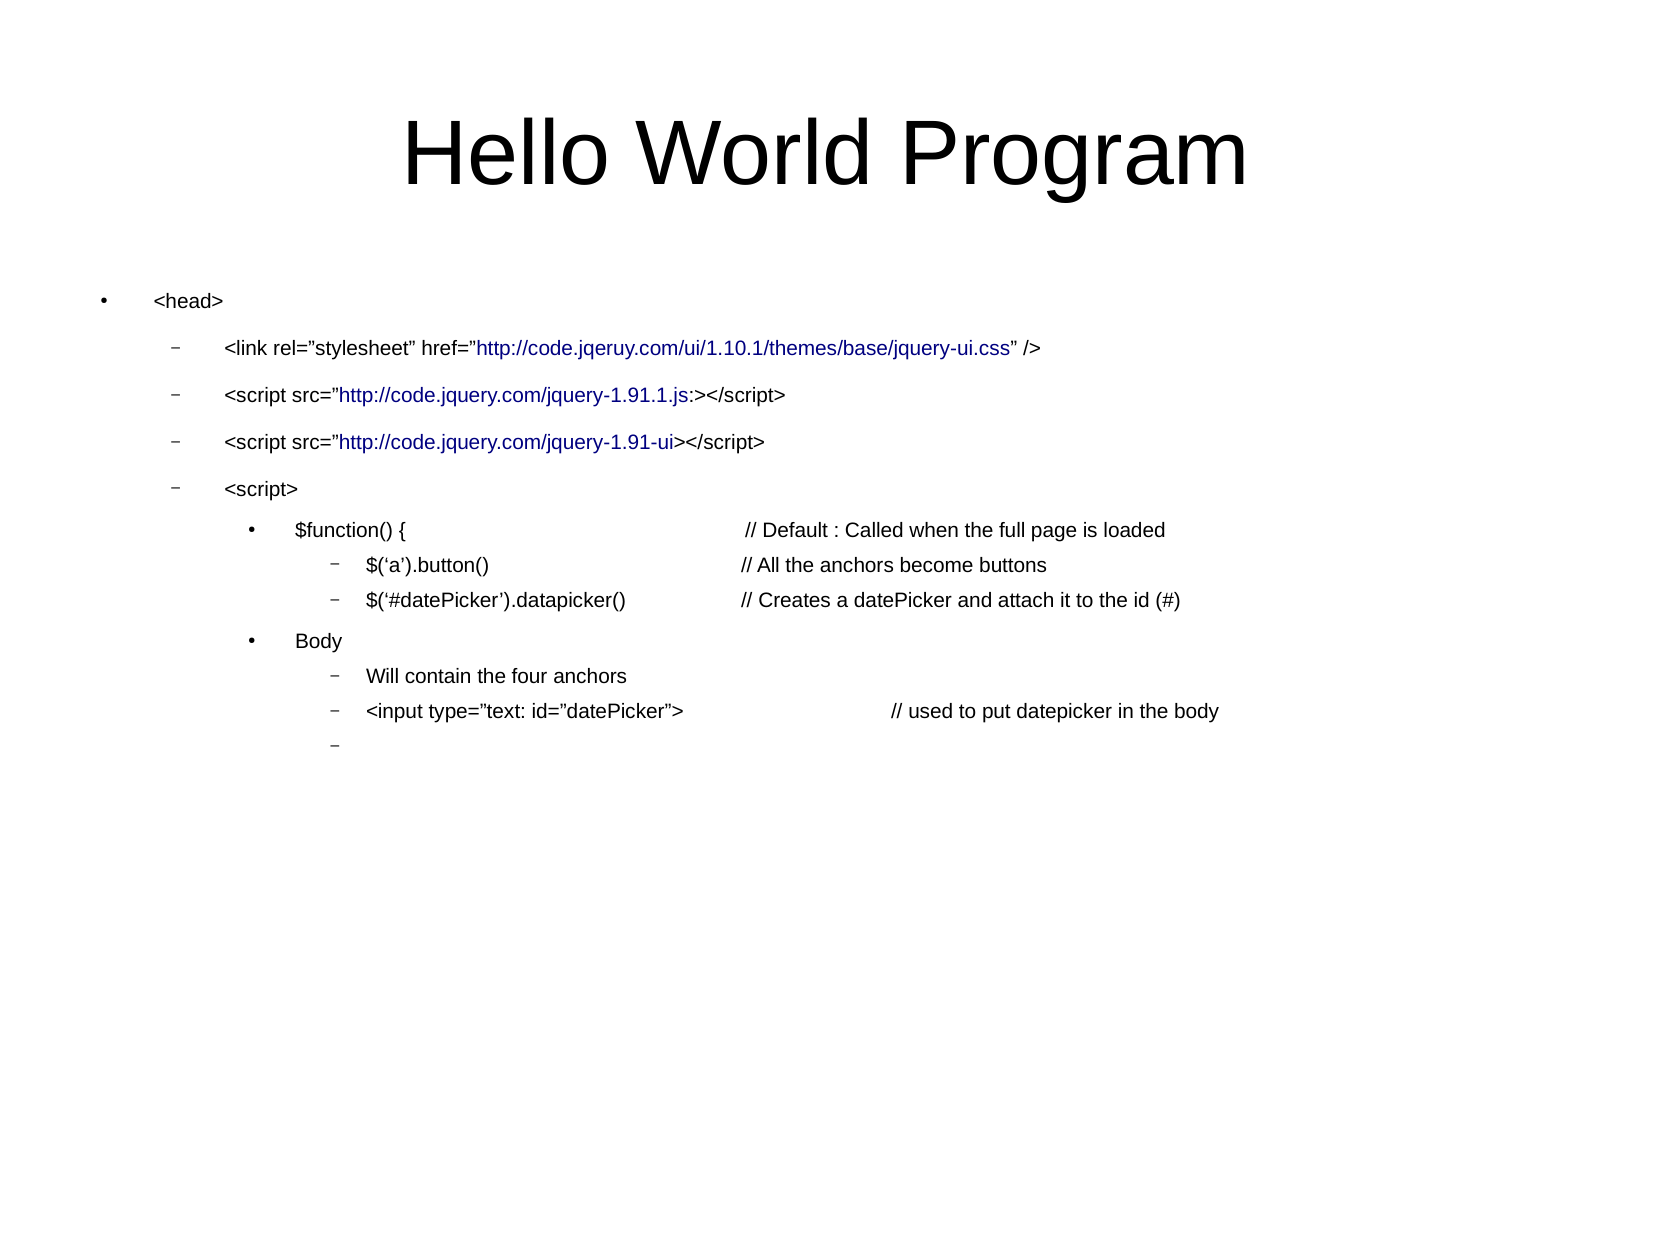

# Hello World Program
<head>
<link rel=”stylesheet” href=”http://code.jqeruy.com/ui/1.10.1/themes/base/jquery-ui.css” />
<script src=”http://code.jquery.com/jquery-1.91.1.js:></script>
<script src=”http://code.jquery.com/jquery-1.91-ui></script>
<script>
$function() { 					// Default : Called when the full page is loaded
$(‘a’).button()				// All the anchors become buttons
$(‘#datePicker’).datapicker()		// Creates a datePicker and attach it to the id (#)
Body
Will contain the four anchors
<input type=”text: id=”datePicker”>			// used to put datepicker in the body